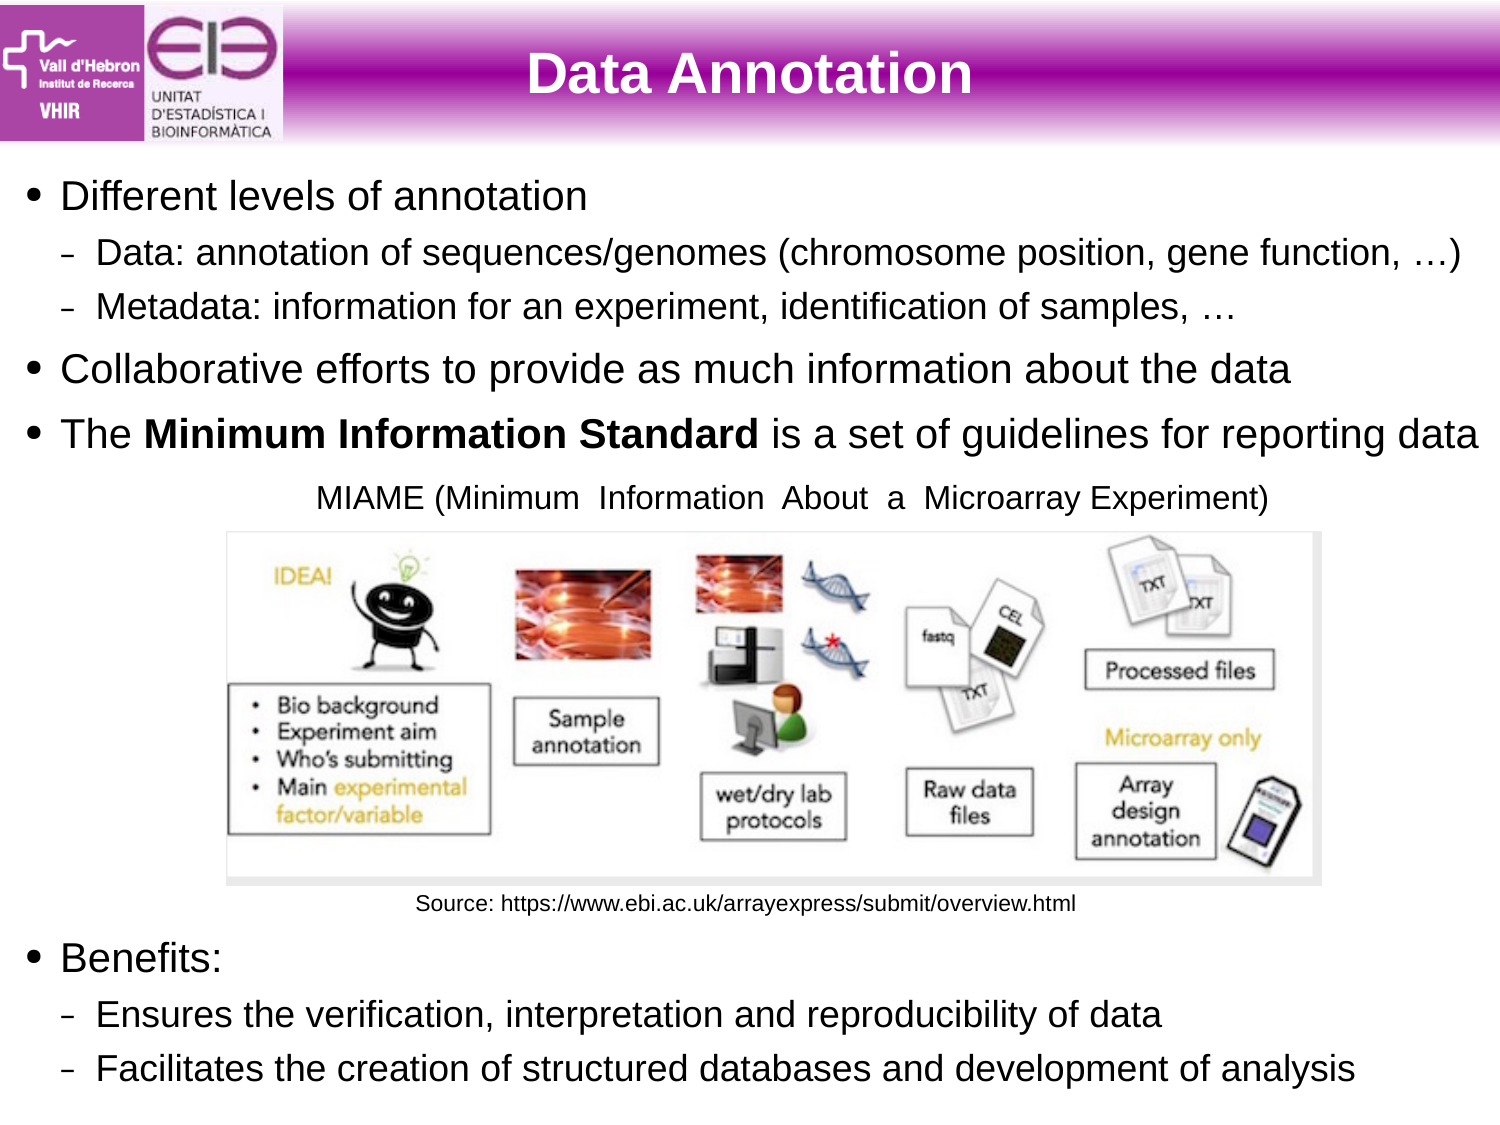

Data Annotation
Different levels of annotation
Data: annotation of sequences/genomes (chromosome position, gene function, …)
Metadata: information for an experiment, identification of samples, …
Collaborative efforts to provide as much information about the data
The Minimum Information Standard is a set of guidelines for reporting data
 MIAME (Minimum Information About a Microarray Experiment)
Source: https://www.ebi.ac.uk/arrayexpress/submit/overview.html
Benefits:
Ensures the verification, interpretation and reproducibility of data
Facilitates the creation of structured databases and development of analysis